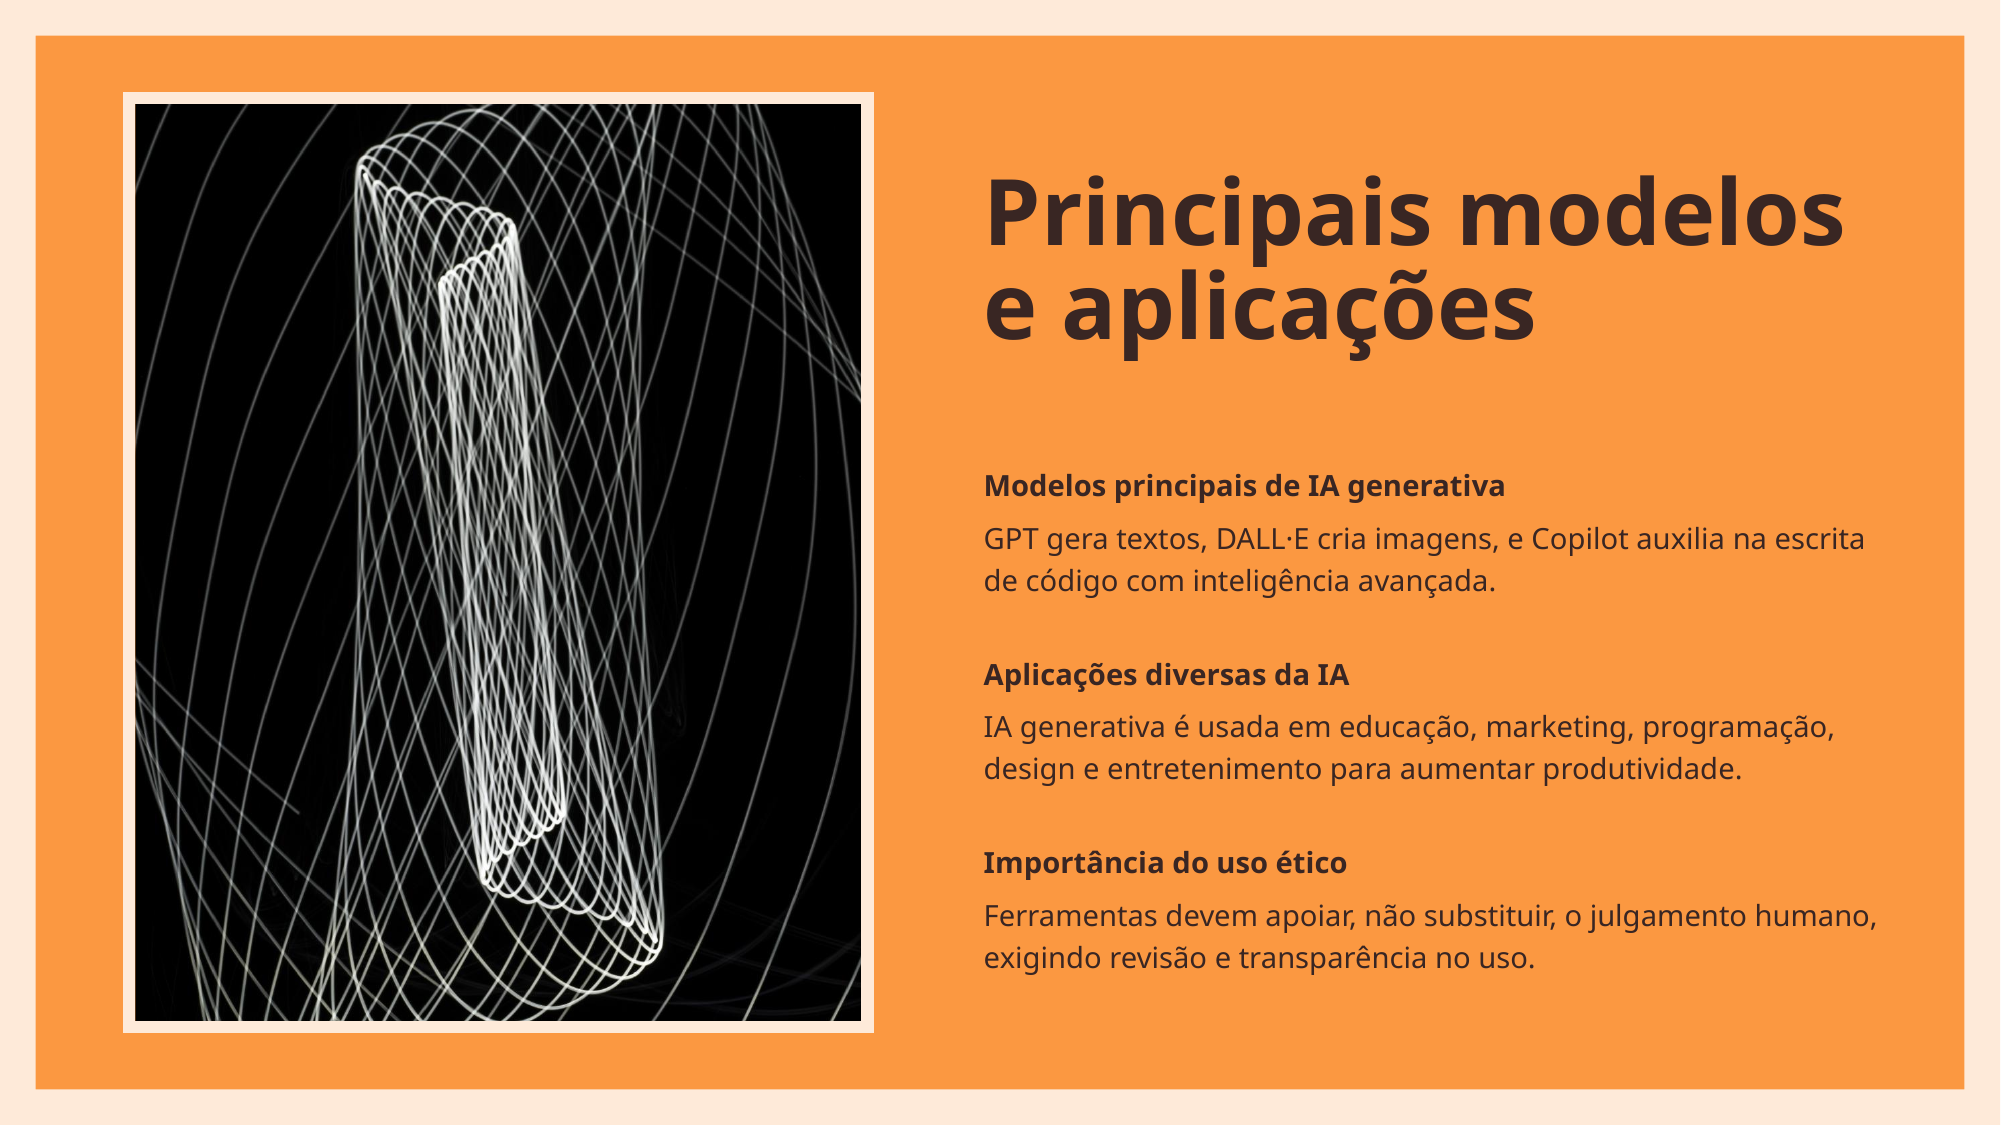

# Principais modelos e aplicações
Modelos principais de IA generativa
GPT gera textos, DALL·E cria imagens, e Copilot auxilia na escrita de código com inteligência avançada.
Aplicações diversas da IA
IA generativa é usada em educação, marketing, programação, design e entretenimento para aumentar produtividade.
Importância do uso ético
Ferramentas devem apoiar, não substituir, o julgamento humano, exigindo revisão e transparência no uso.